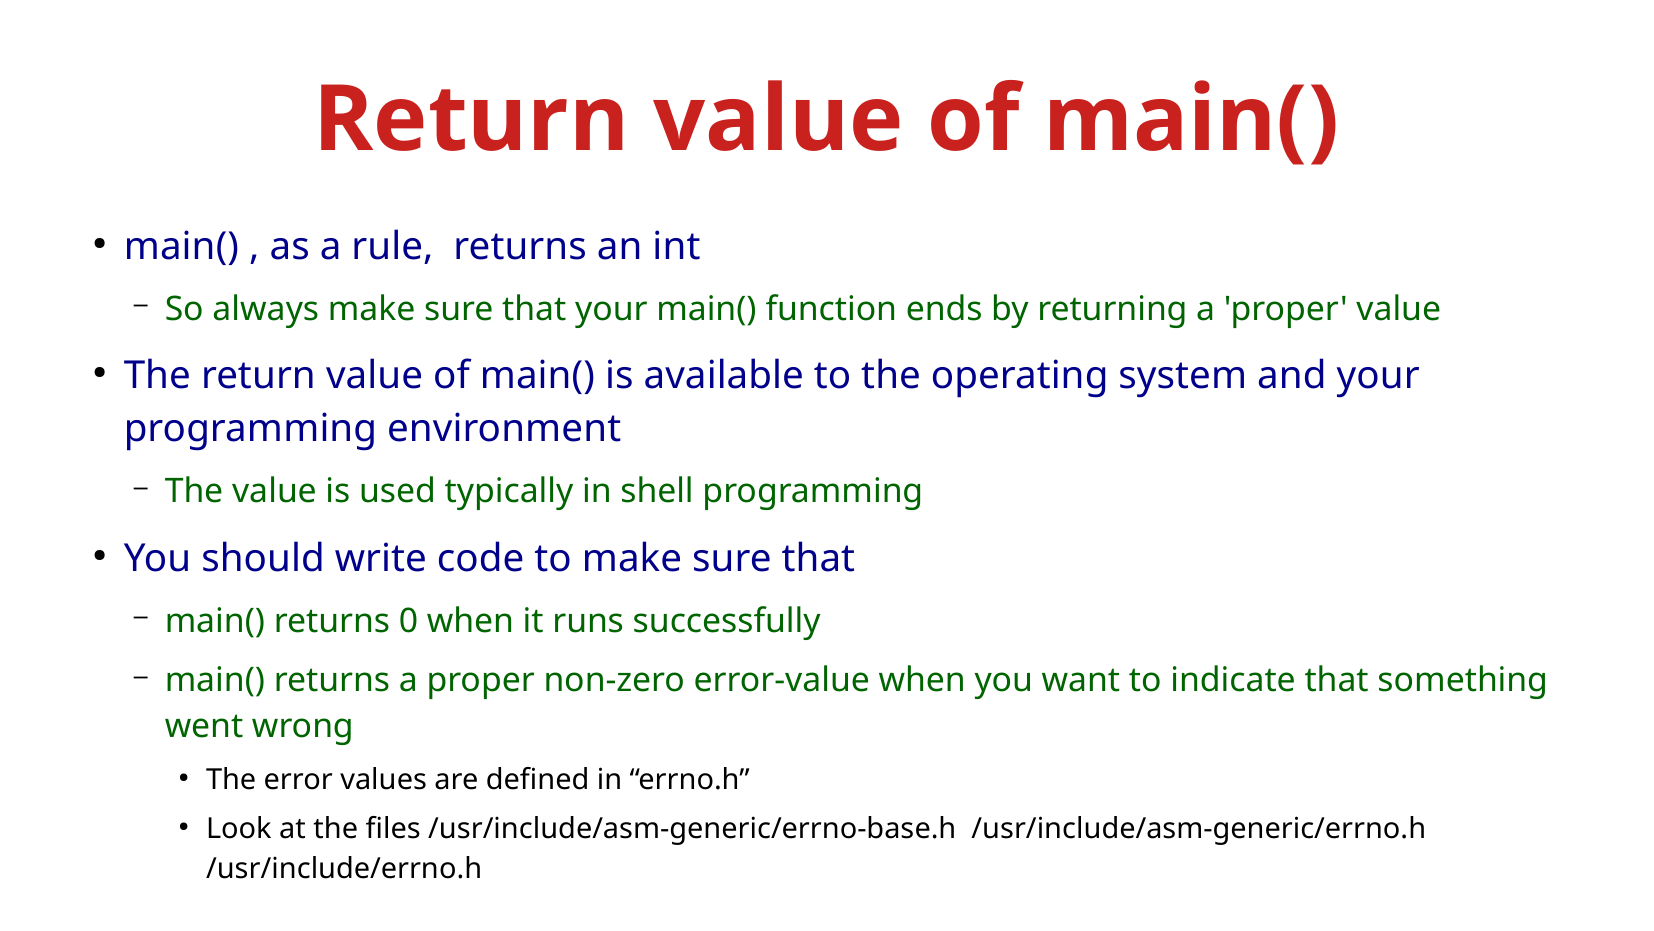

# Return value of main()
main() , as a rule, returns an int
So always make sure that your main() function ends by returning a 'proper' value
The return value of main() is available to the operating system and your programming environment
The value is used typically in shell programming
You should write code to make sure that
main() returns 0 when it runs successfully
main() returns a proper non-zero error-value when you want to indicate that something went wrong
The error values are defined in “errno.h”
Look at the files /usr/include/asm-generic/errno-base.h /usr/include/asm-generic/errno.h /usr/include/errno.h